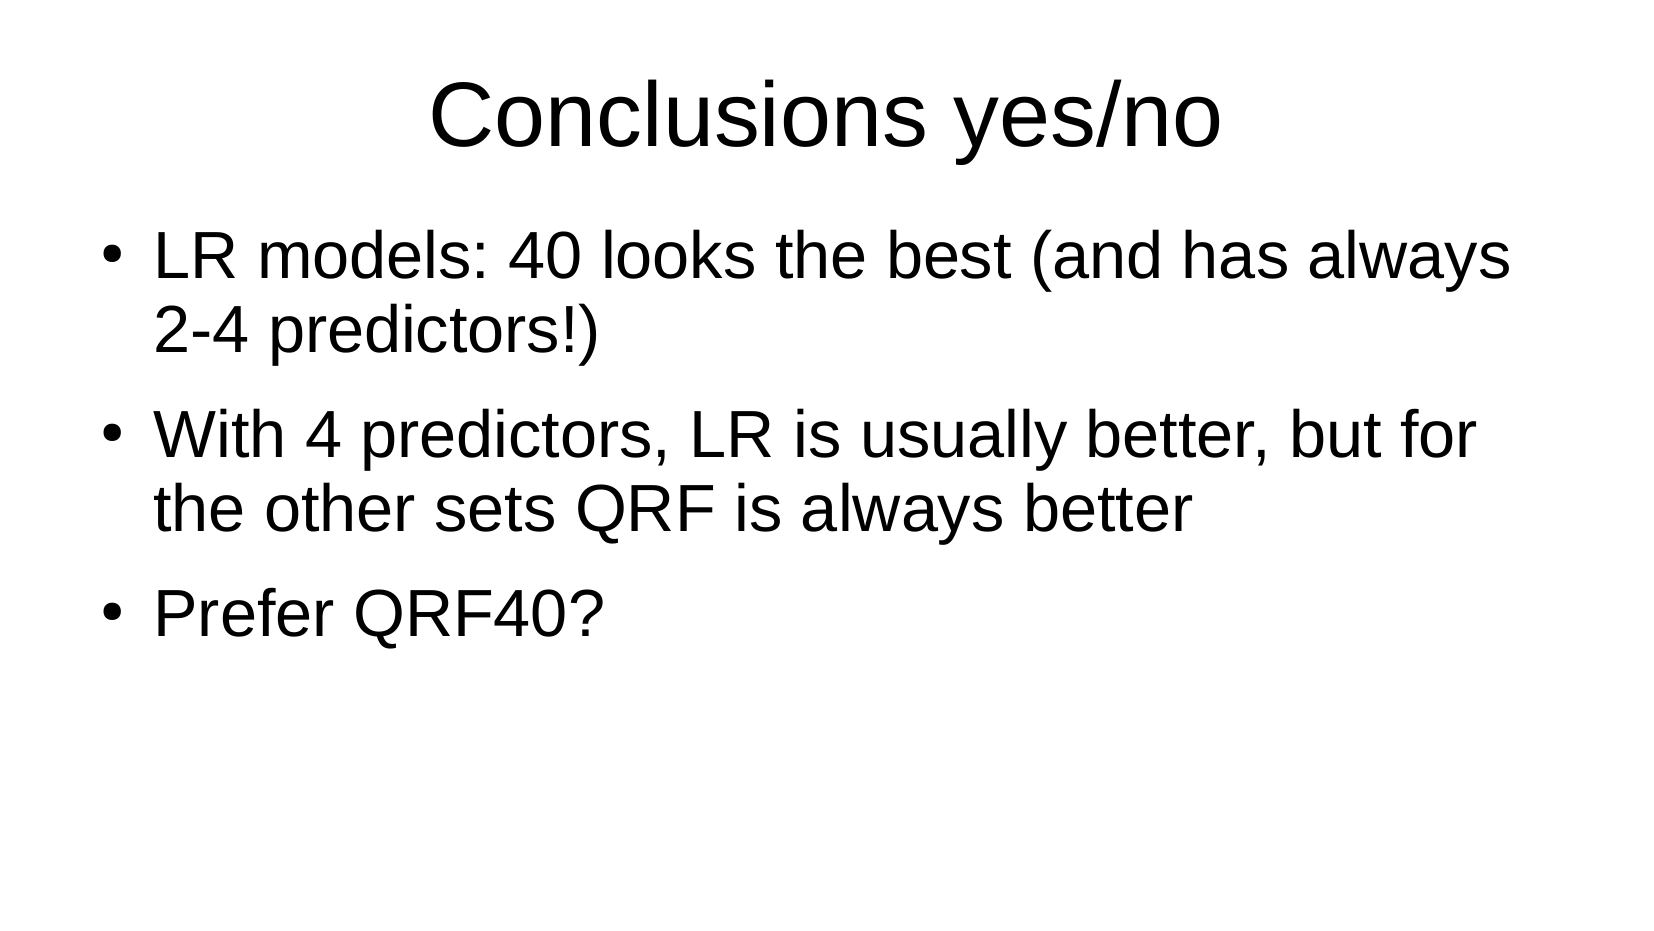

# Conclusions yes/no
LR models: 40 looks the best (and has always 2-4 predictors!)
With 4 predictors, LR is usually better, but for the other sets QRF is always better
Prefer QRF40?